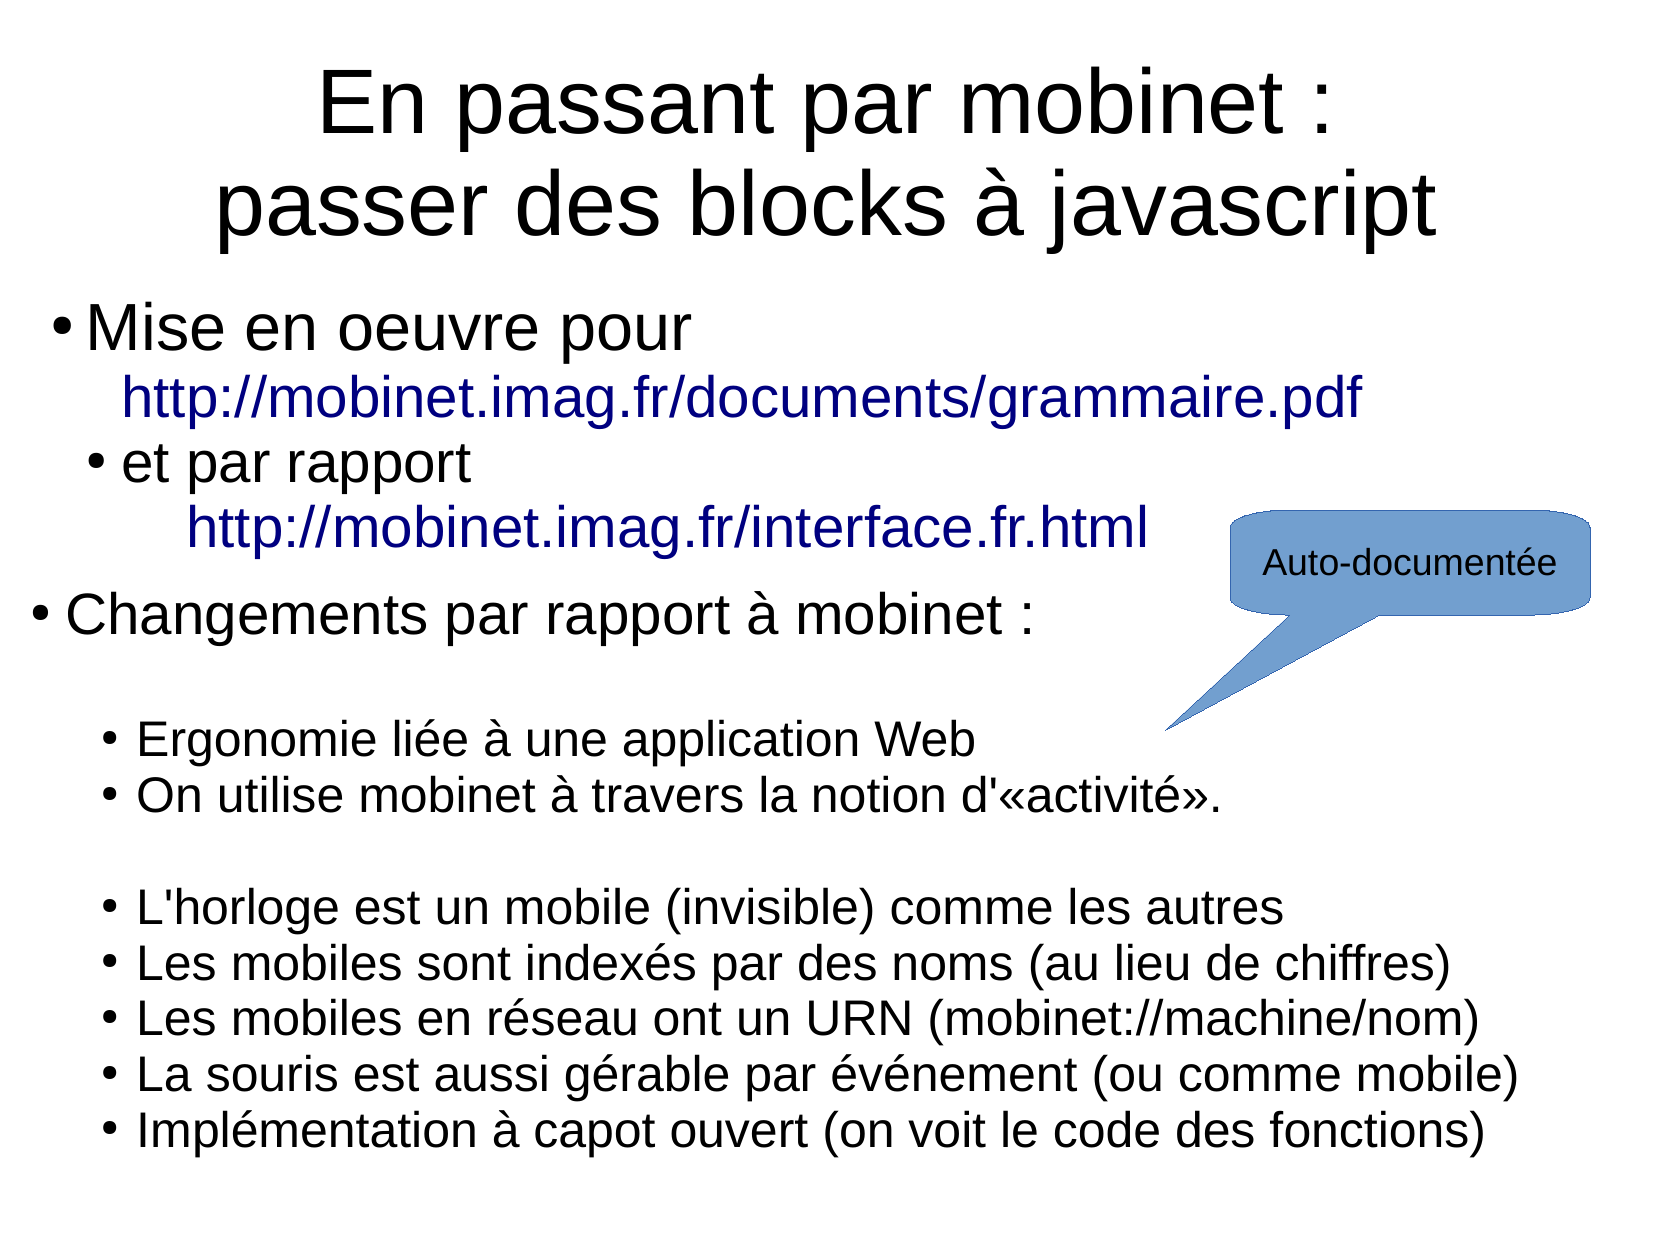

# En passant par mobinet : passer des blocks à javascript
Mise en oeuvre pour
http://mobinet.imag.fr/documents/grammaire.pdf
et par rapport
 http://mobinet.imag.fr/interface.fr.html
Changements par rapport à mobinet :
Ergonomie liée à une application Web
On utilise mobinet à travers la notion d'«activité».
L'horloge est un mobile (invisible) comme les autres
Les mobiles sont indexés par des noms (au lieu de chiffres)
Les mobiles en réseau ont un URN (mobinet://machine/nom)
La souris est aussi gérable par événement (ou comme mobile)
Implémentation à capot ouvert (on voit le code des fonctions)
Auto-documentée